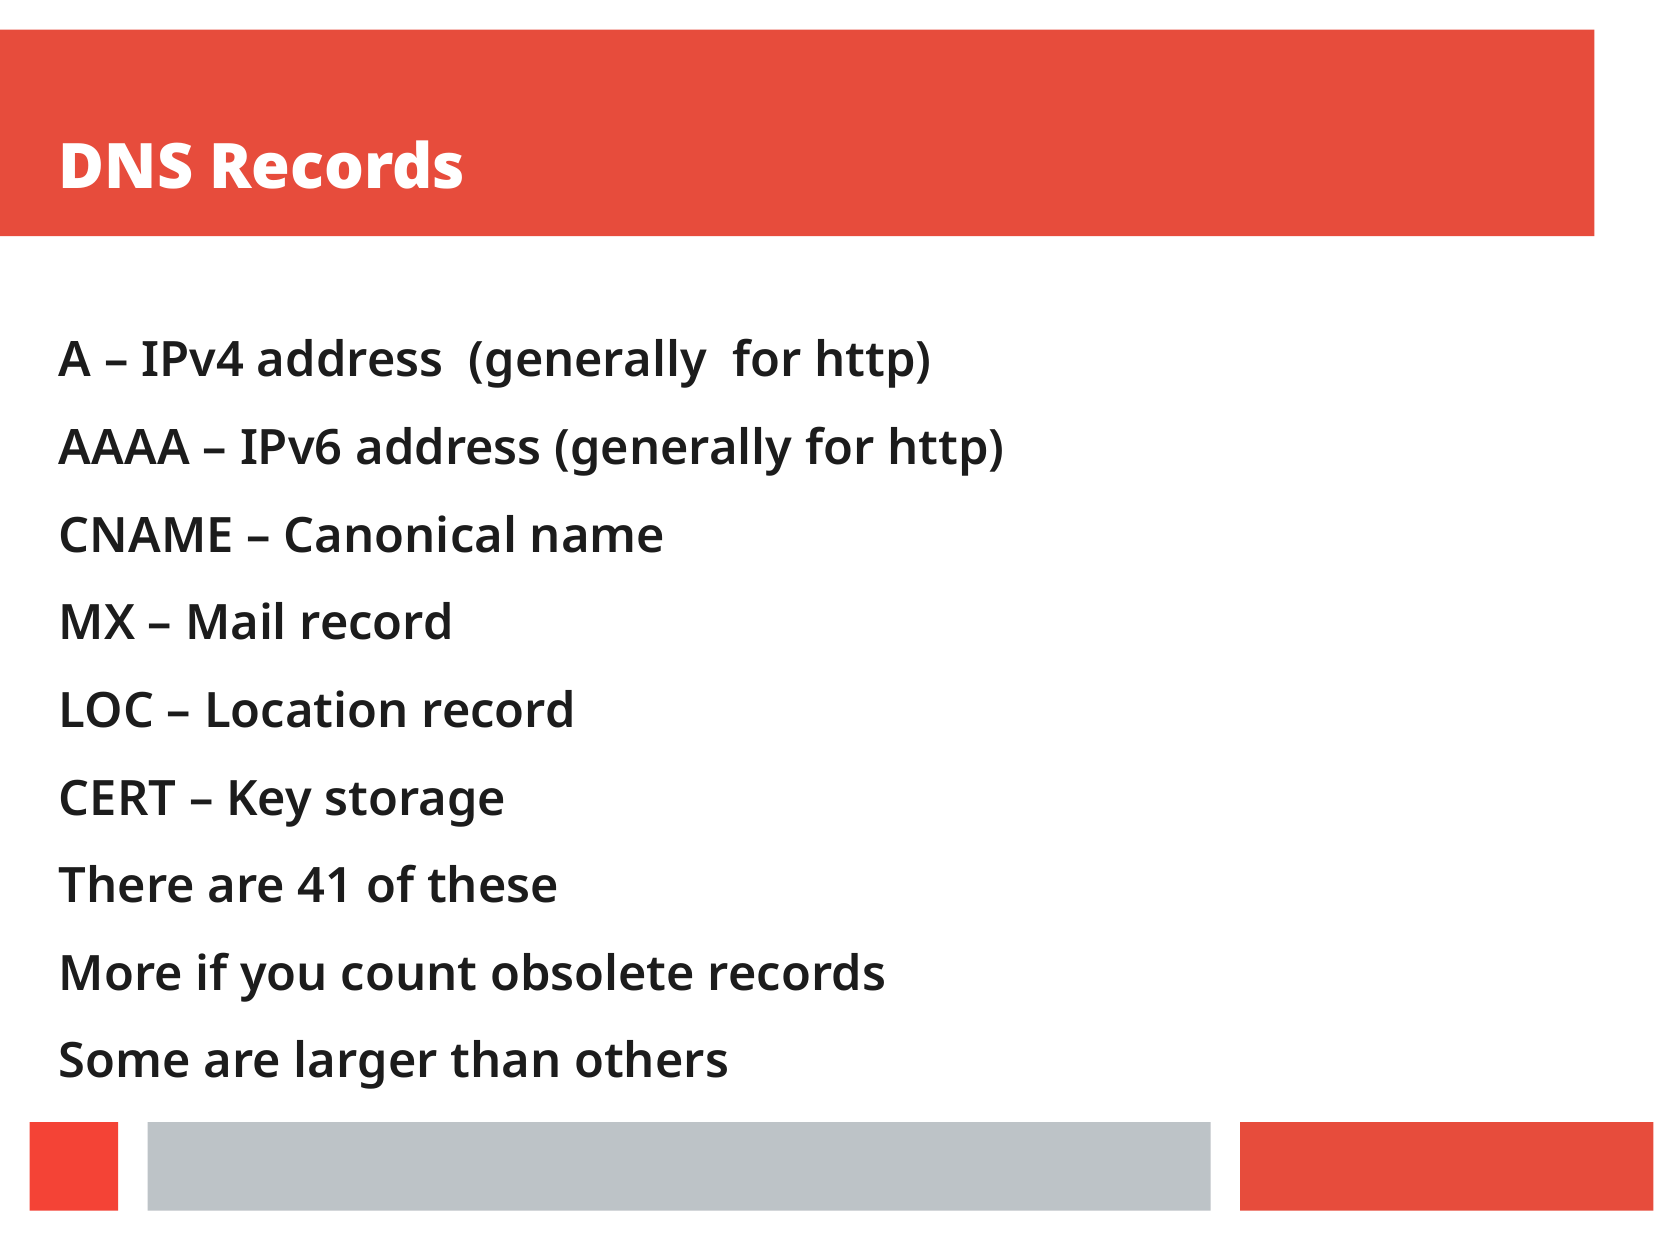

# DNS Records
A – IPv4 address (generally for http)
AAAA – IPv6 address (generally for http)
CNAME – Canonical name
MX – Mail record
LOC – Location record
CERT – Key storage
There are 41 of these
More if you count obsolete records
Some are larger than others